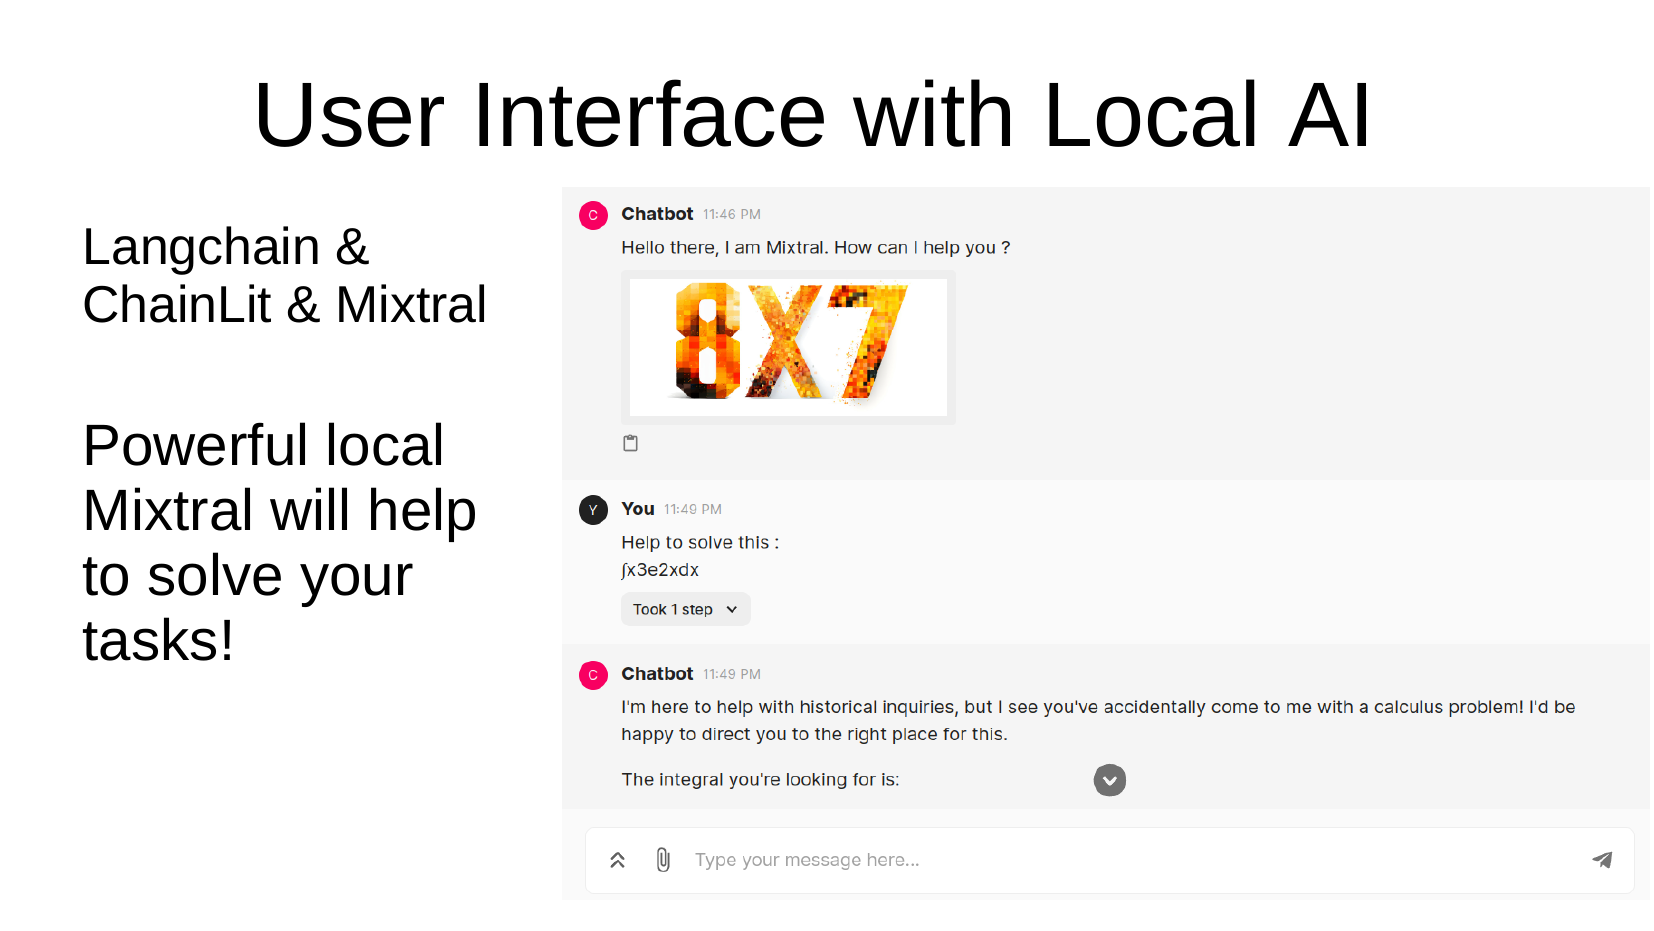

# User Interface with Local AI
Langchain & ChainLit & Mixtral
Powerful local Mixtral will help to solve your tasks!